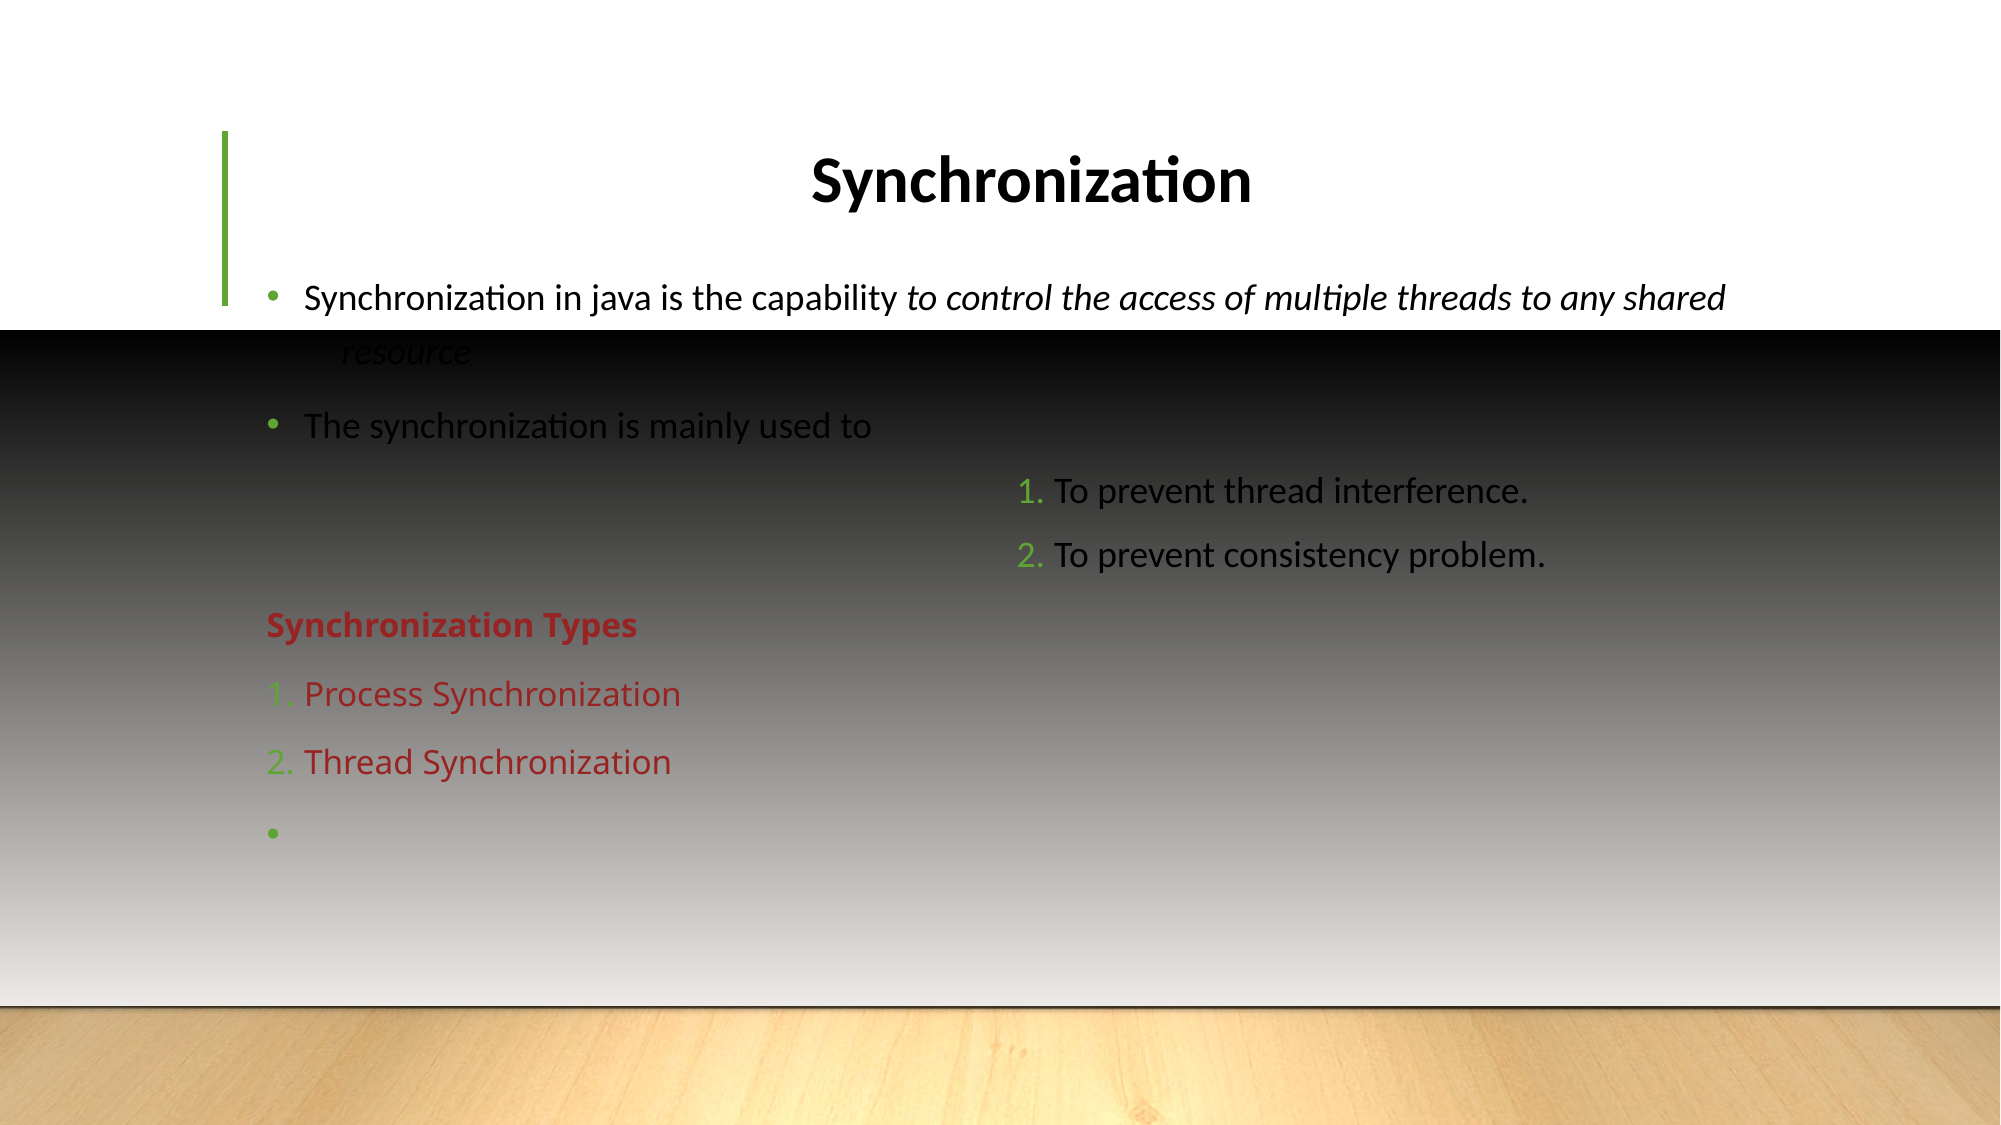

# Synchronization
Synchronization in java is the capability to control the access of multiple threads to any shared resource
The synchronization is mainly used to
To prevent thread interference.
To prevent consistency problem.
Synchronization Types
Process Synchronization
Thread Synchronization